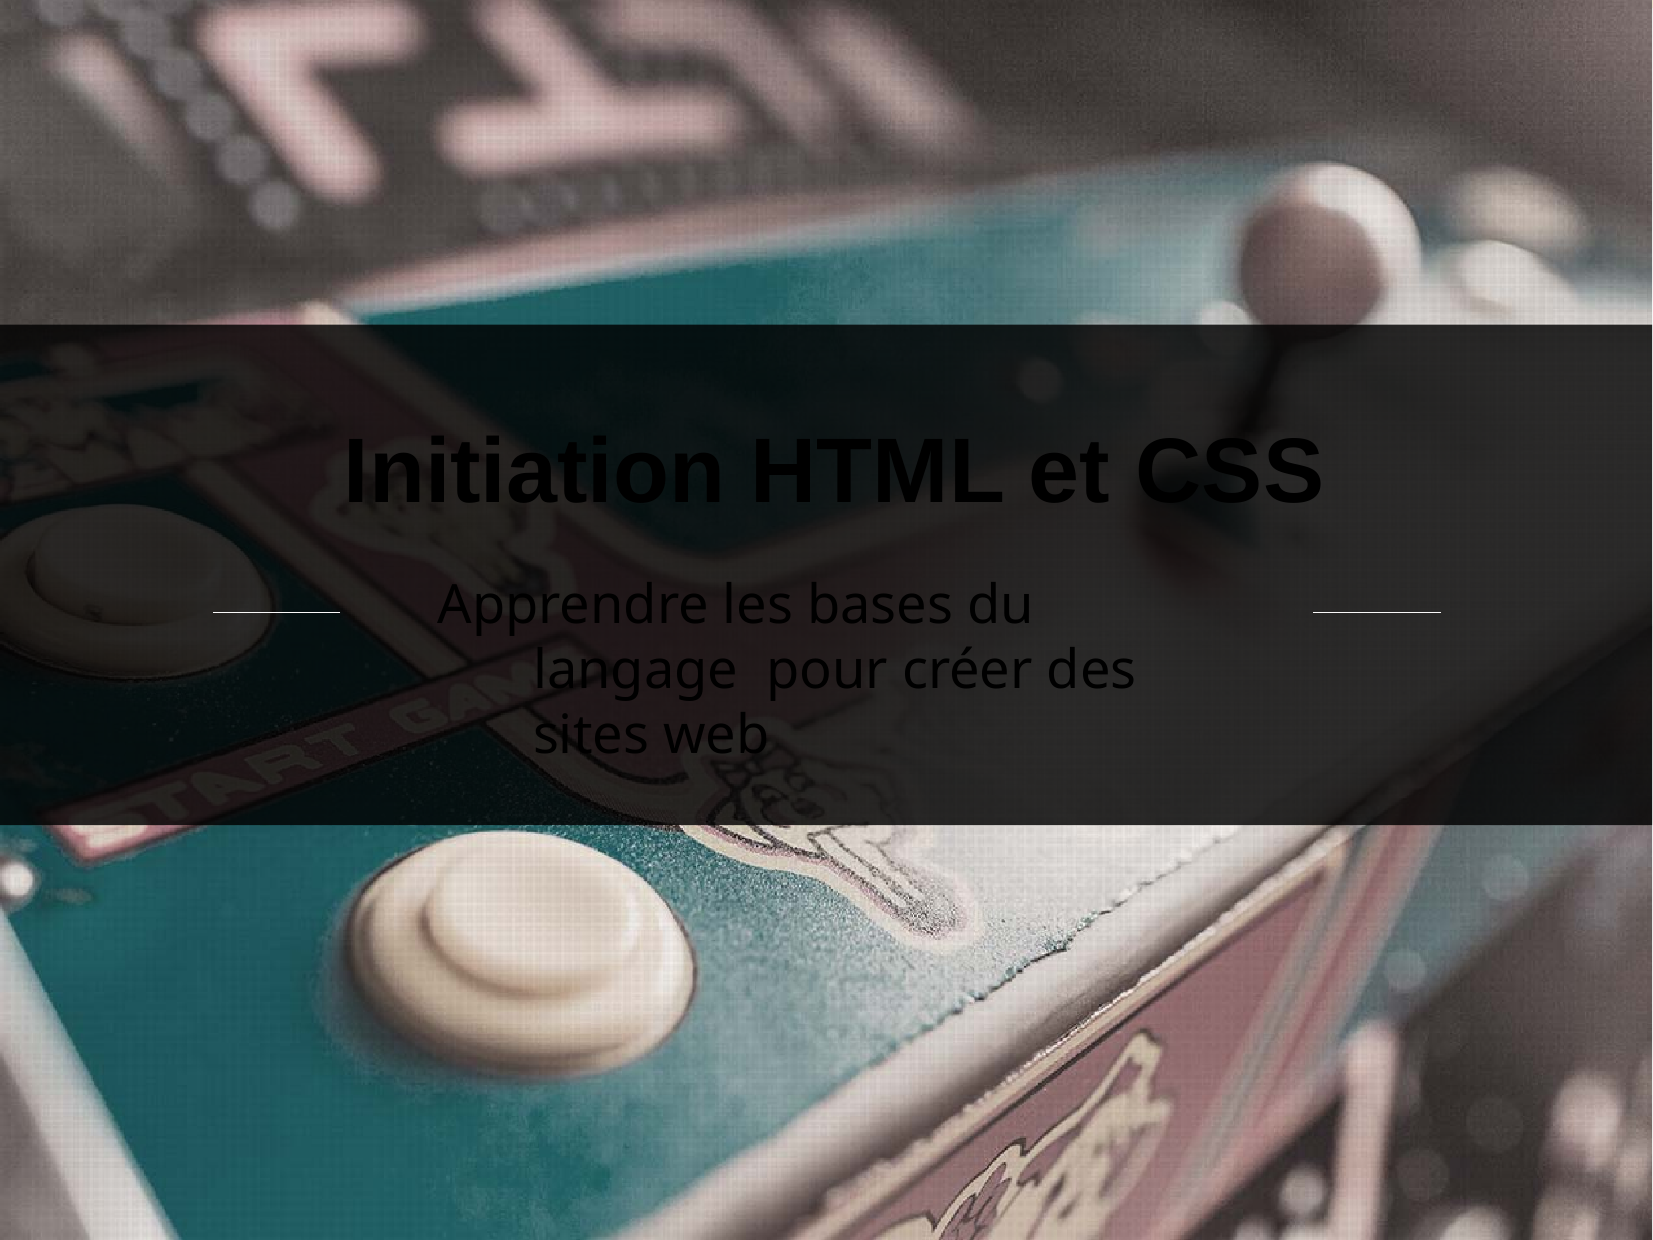

Initiation HTML et CSS
Apprendre les bases du langage pour créer des sites web
1